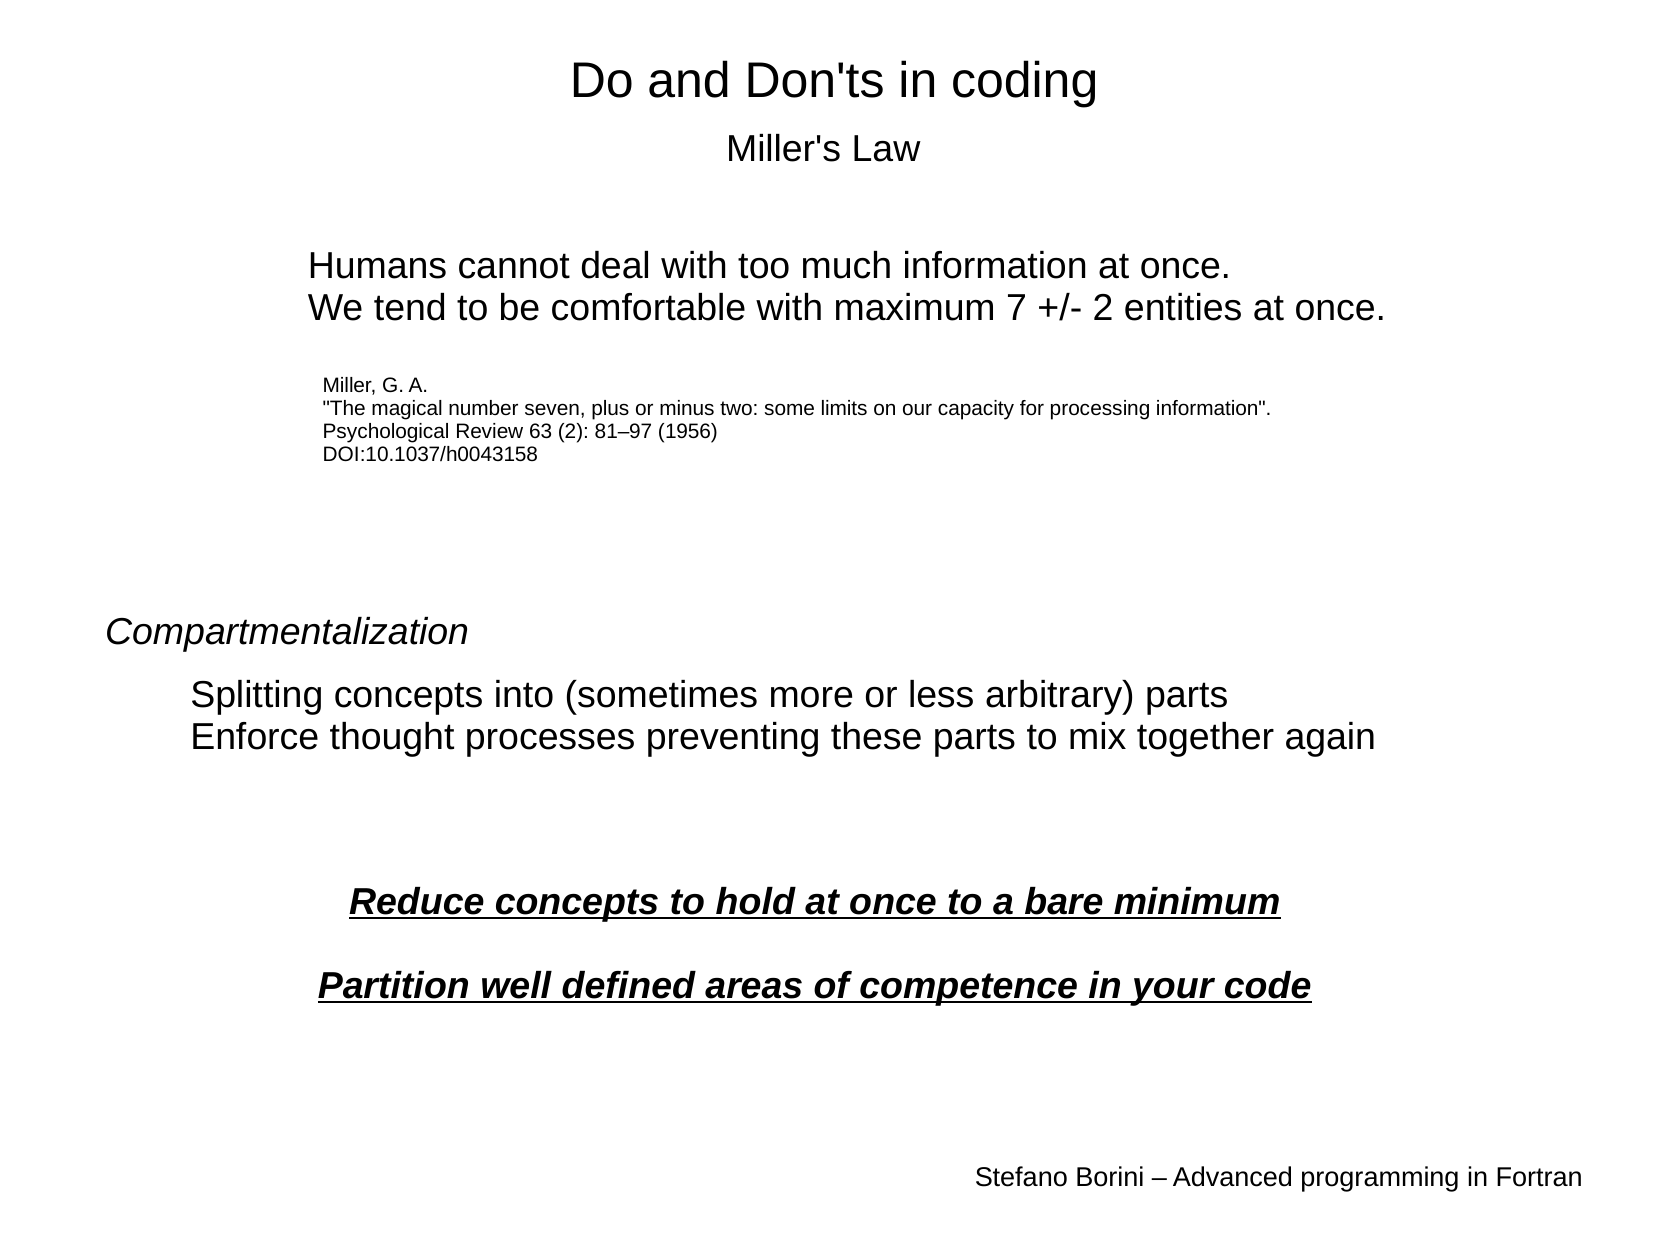

Do and Don'ts in coding
Miller's Law
Humans cannot deal with too much information at once.
We tend to be comfortable with maximum 7 +/- 2 entities at once.
Miller, G. A.
"The magical number seven, plus or minus two: some limits on our capacity for processing information".
Psychological Review 63 (2): 81–97 (1956)
DOI:10.1037/h0043158
Compartmentalization
Splitting concepts into (sometimes more or less arbitrary) parts
Enforce thought processes preventing these parts to mix together again
Reduce concepts to hold at once to a bare minimum
Partition well defined areas of competence in your code
Stefano Borini – Advanced programming in Fortran